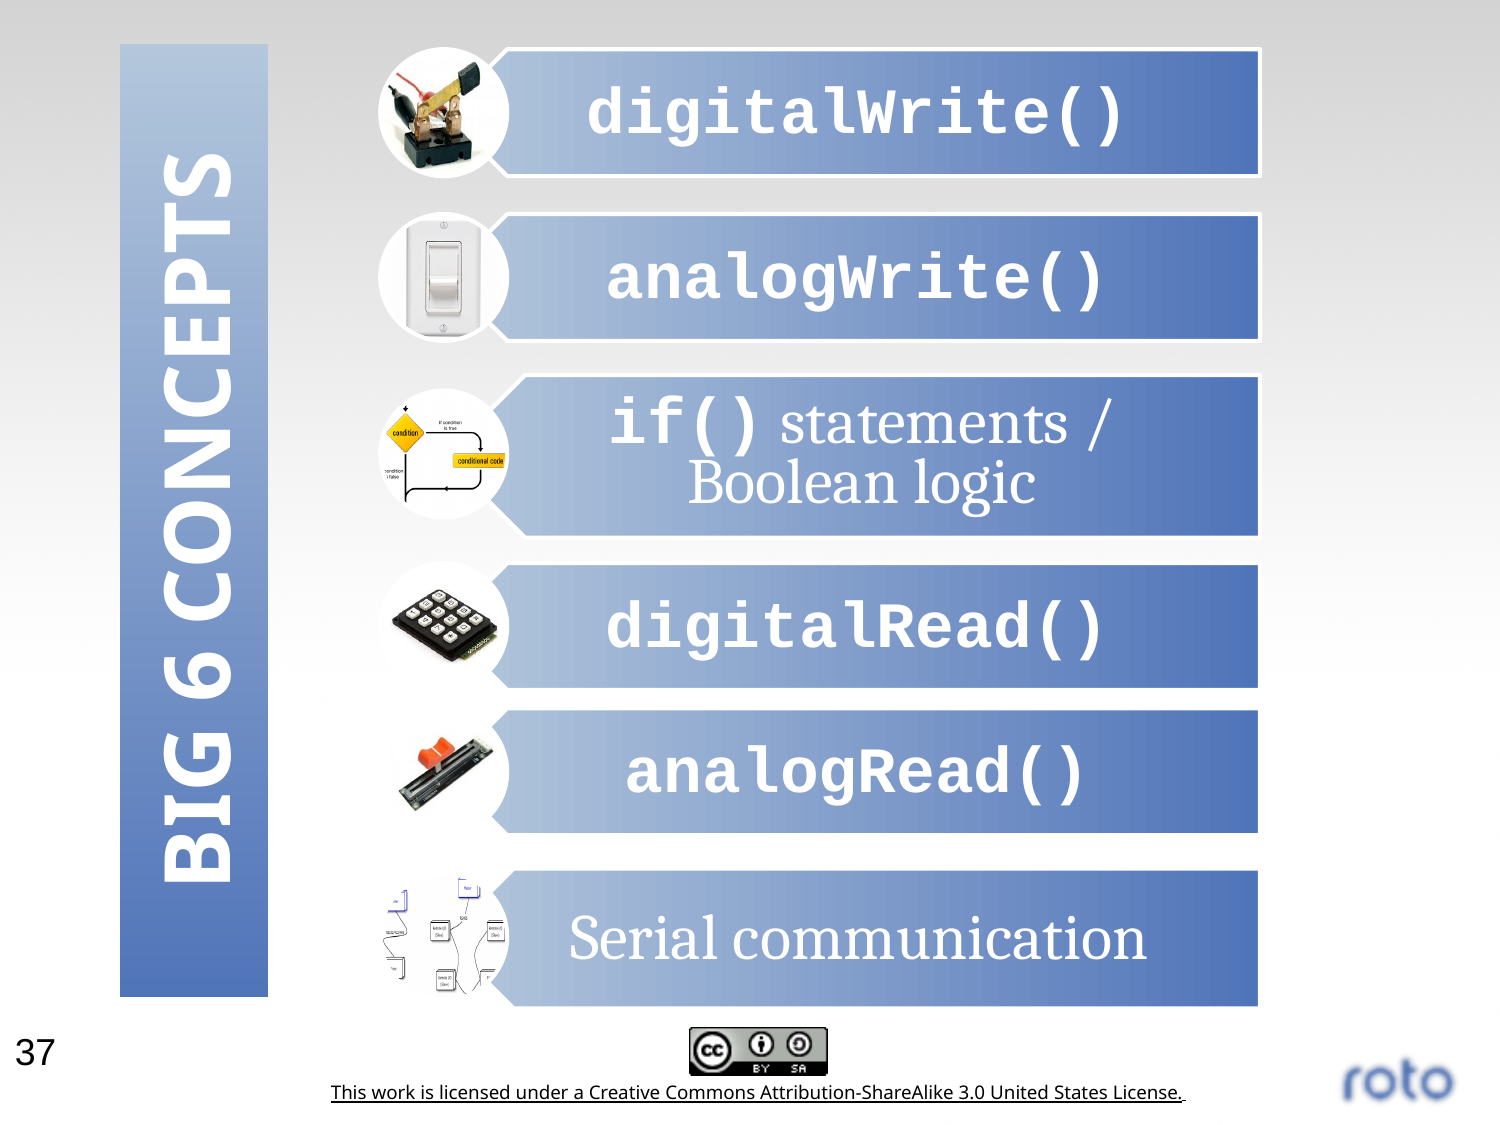

digitalWrite()
analogWrite()
if() statements / Boolean logic
BIG 6 CONCEPTS
digitalRead()
analogRead()
Serial communication